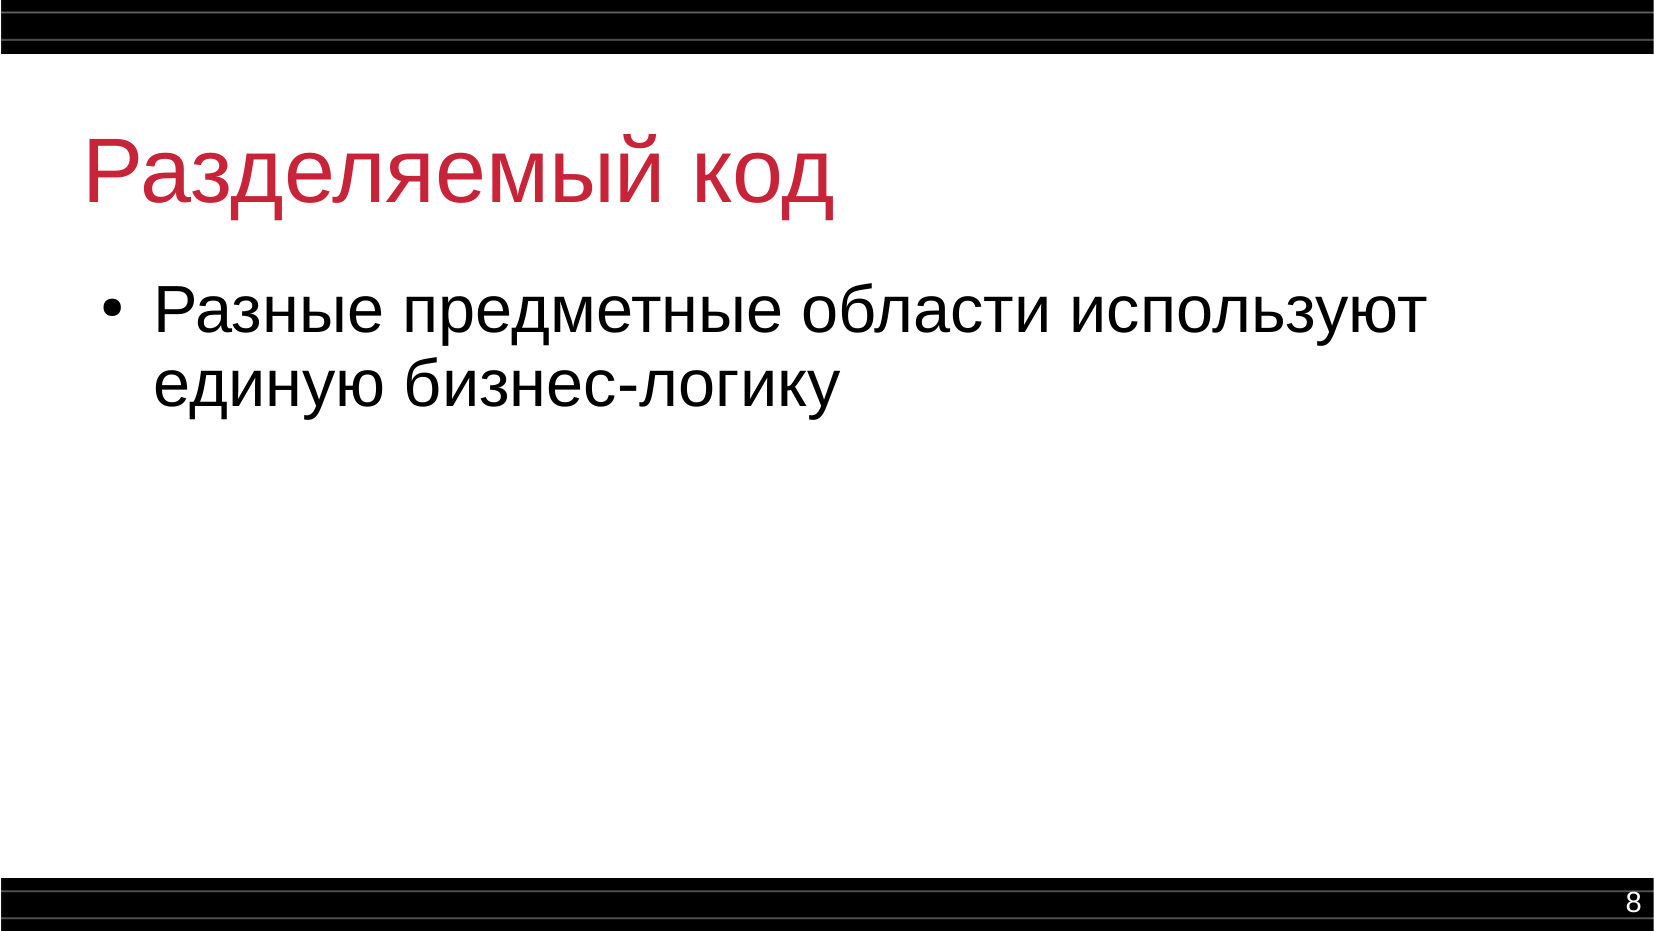

# Разделяемый код
Разные предметные области используют единую бизнес-логику